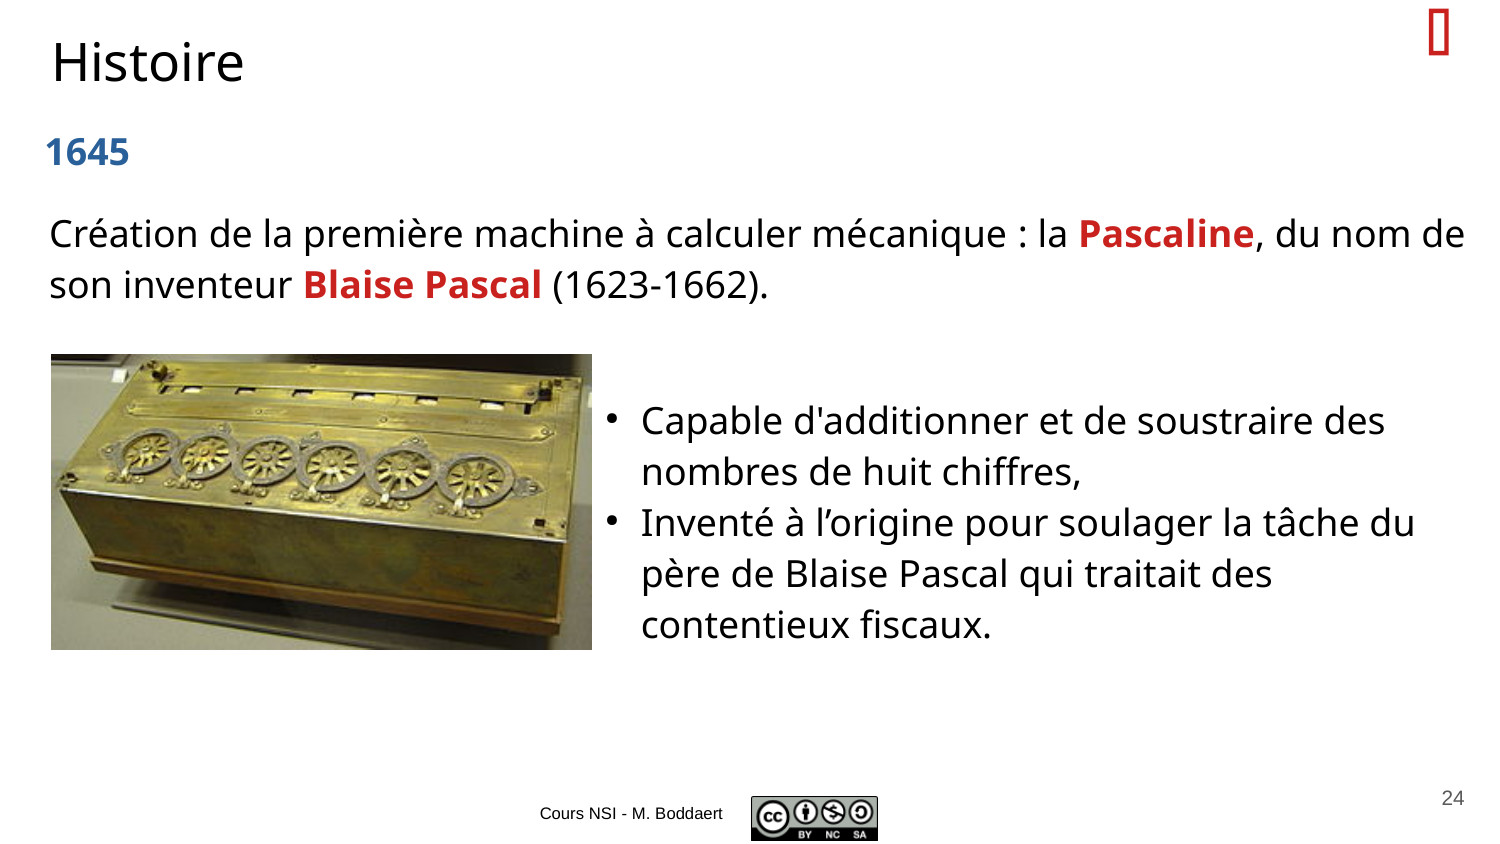


# Histoire
1645
Création de la première machine à calculer mécanique : la Pascaline, du nom de son inventeur Blaise Pascal (1623-1662).
Capable d'additionner et de soustraire des nombres de huit chiffres,
Inventé à l’origine pour soulager la tâche du père de Blaise Pascal qui traitait des contentieux fiscaux.